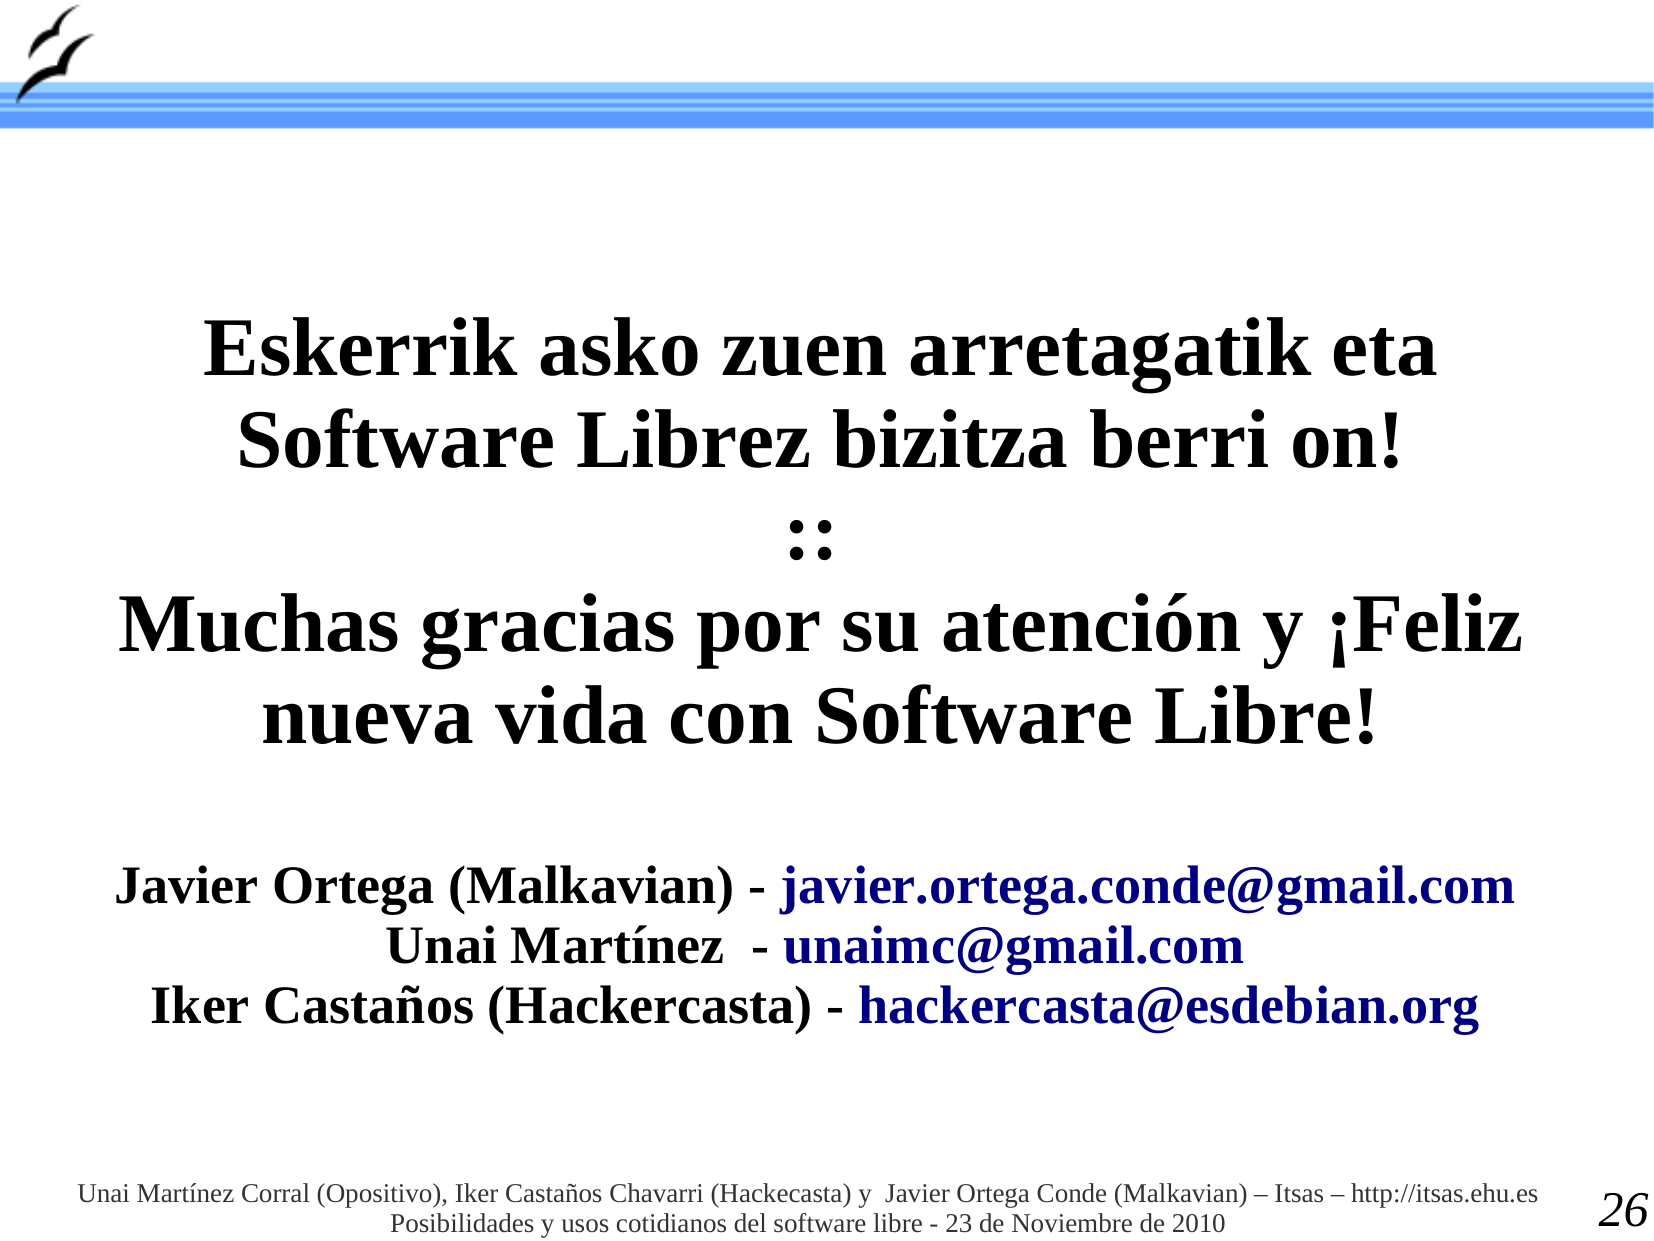

Eskerrik asko zuen arretagatik eta Software Librez bizitza berri on!
::
Muchas gracias por su atención y ¡Feliz nueva vida con Software Libre!
Javier Ortega (Malkavian) - javier.ortega.conde@gmail.com
Unai Martínez - unaimc@gmail.com
Iker Castaños (Hackercasta) - hackercasta@esdebian.org